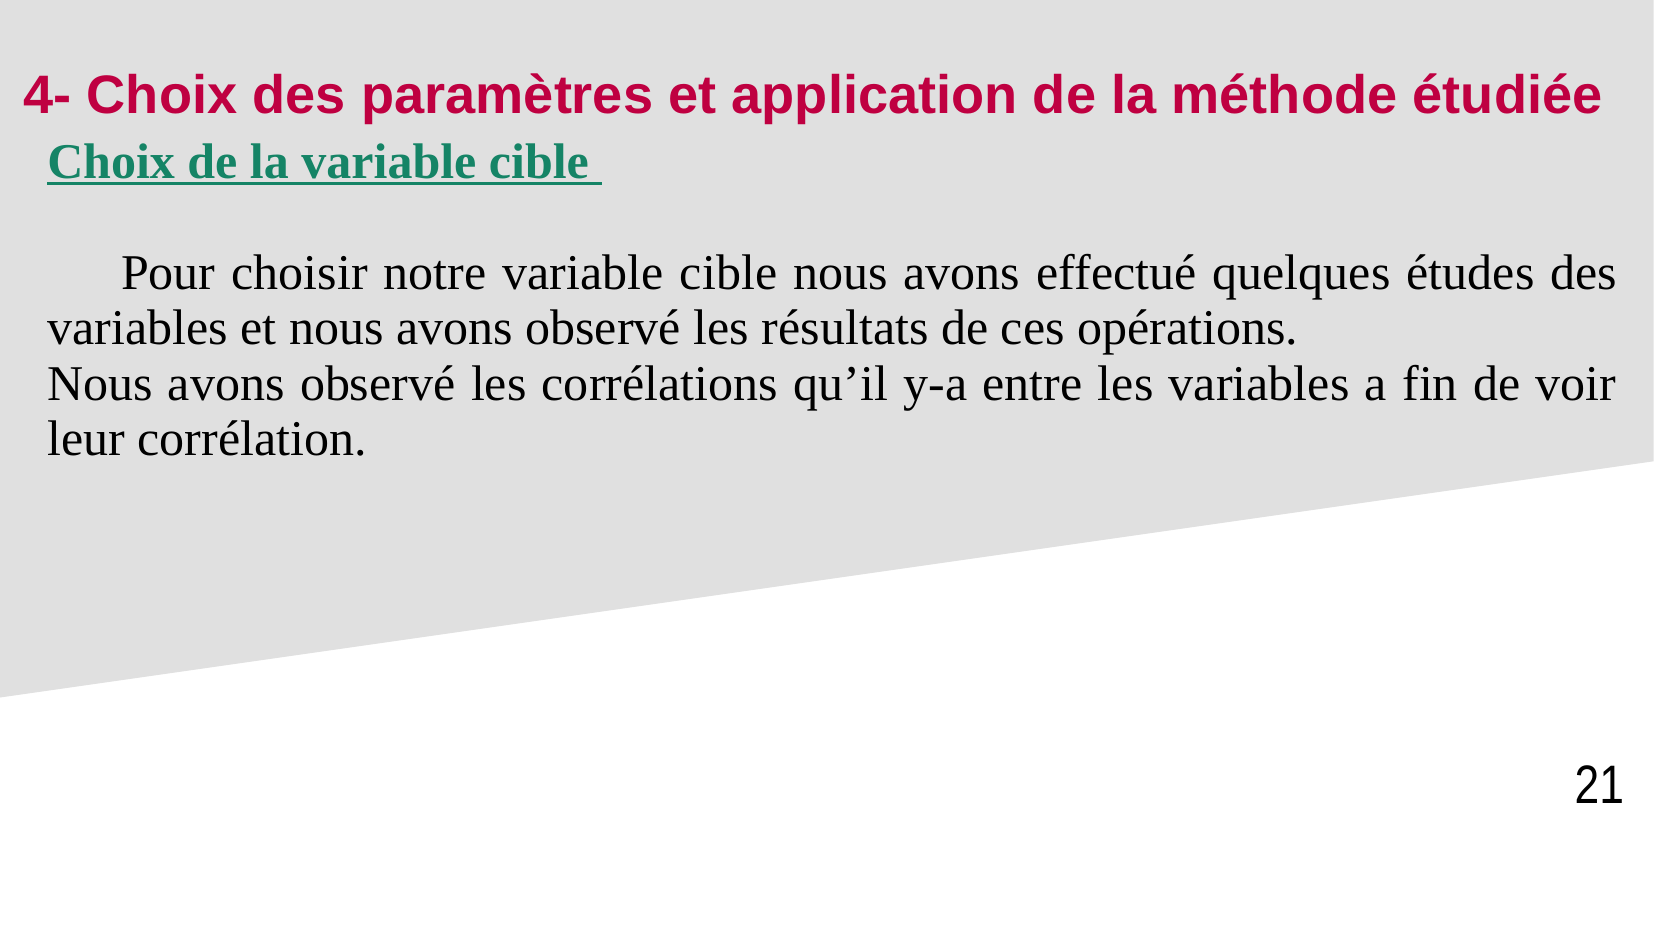

# 4- Choix des paramètres et application de la méthode étudiée
Choix de la variable cible
	Pour choisir notre variable cible nous avons effectué quelques études des variables et nous avons observé les résultats de ces opérations.
Nous avons observé les corrélations qu’il y-a entre les variables a fin de voir leur corrélation.
21